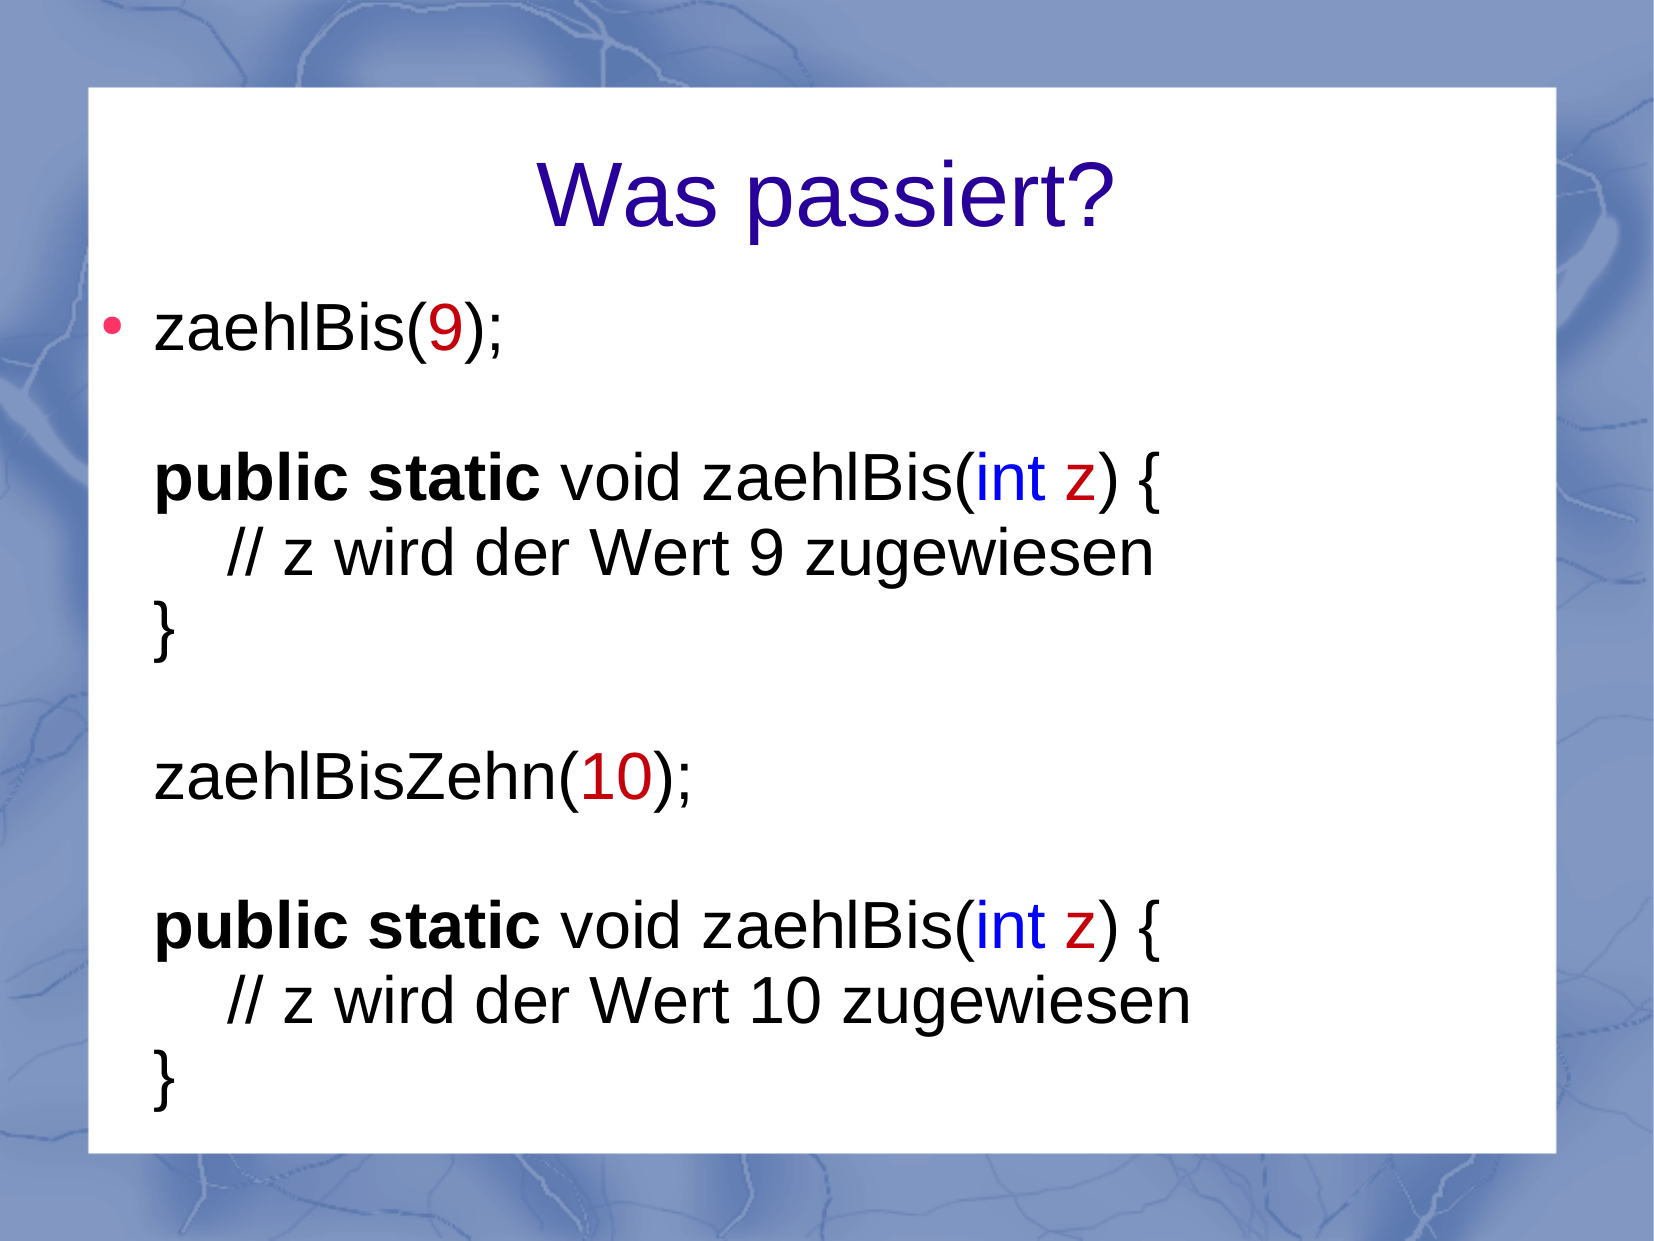

# Was passiert?
zaehlBis(9);
public static void zaehlBis(int z) {
	// z wird der Wert 9 zugewiesen
}
zaehlBisZehn(10);
public static void zaehlBis(int z) {
	// z wird der Wert 10 zugewiesen
}